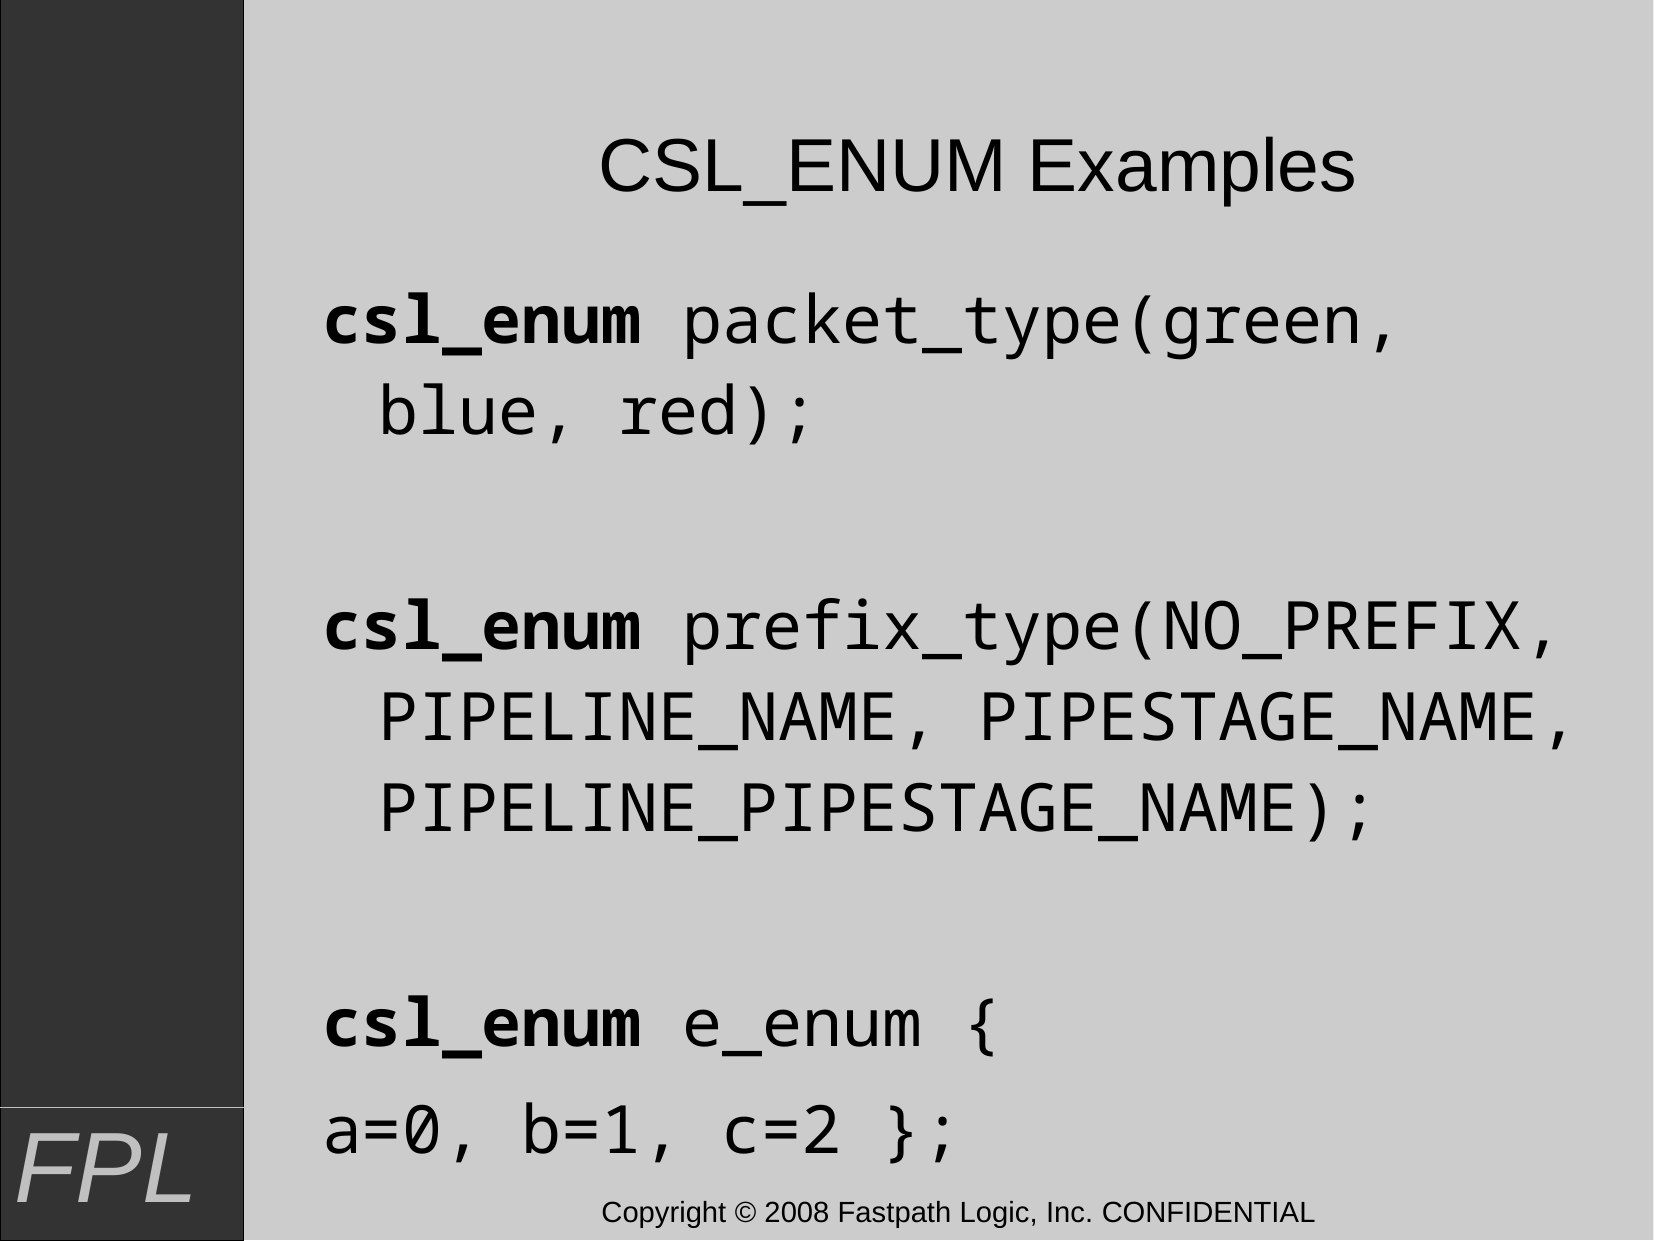

# CSL_ENUM Examples
csl_enum packet_type(green, blue, red);
csl_enum prefix_type(NO_PREFIX, PIPELINE_NAME, PIPESTAGE_NAME, PIPELINE_PIPESTAGE_NAME);
csl_enum e_enum {
a=0, b=1, c=2 };